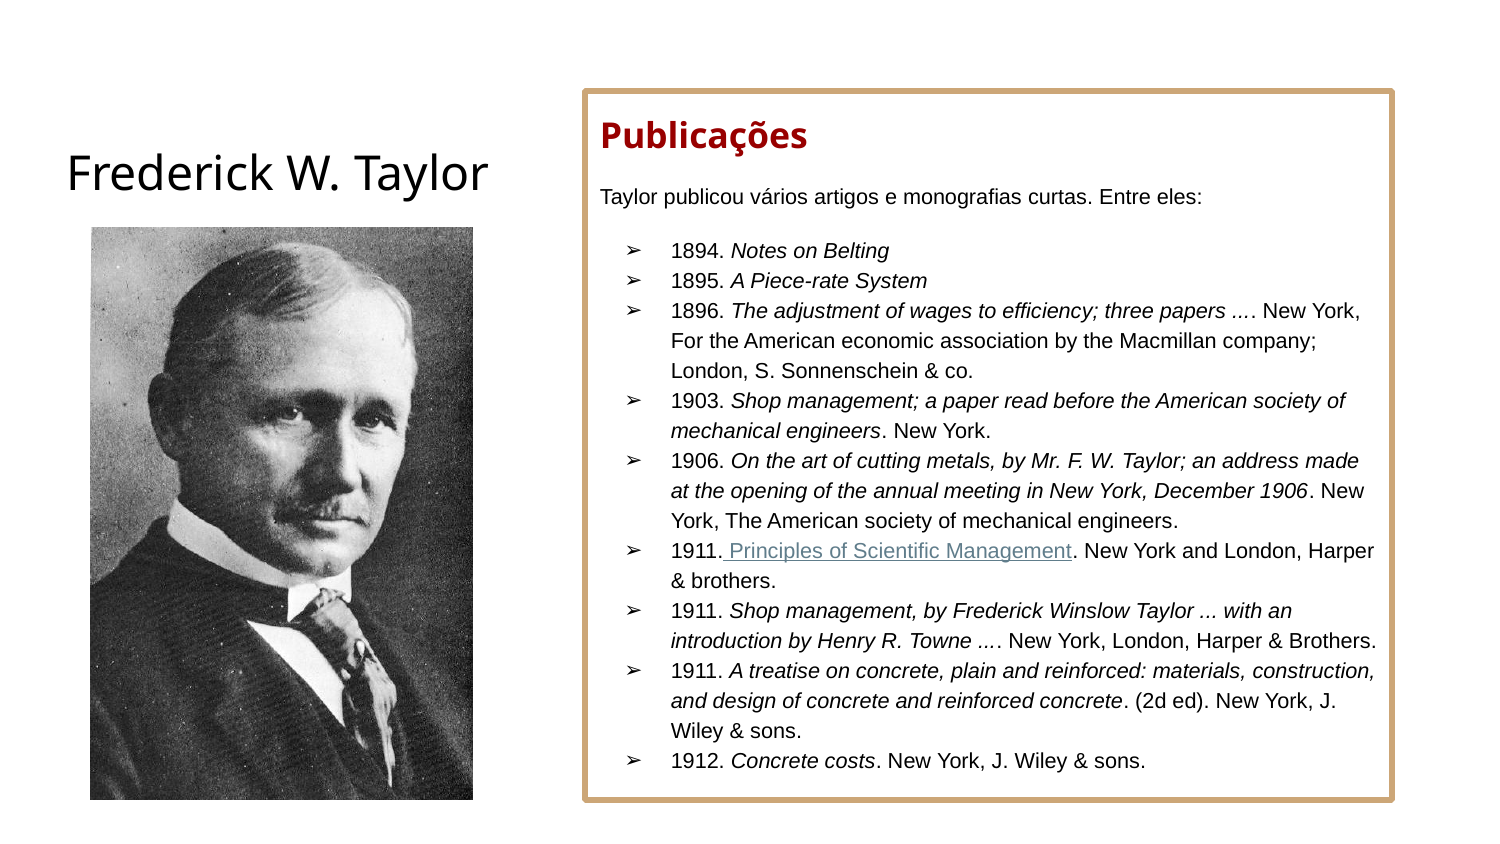

# Frederick W. Taylor
Publicações
Taylor publicou vários artigos e monografias curtas. Entre eles:
1894. Notes on Belting
1895. A Piece-rate System
1896. The adjustment of wages to efficiency; three papers .... New York, For the American economic association by the Macmillan company; London, S. Sonnenschein & co.
1903. Shop management; a paper read before the American society of mechanical engineers. New York.
1906. On the art of cutting metals, by Mr. F. W. Taylor; an address made at the opening of the annual meeting in New York, December 1906. New York, The American society of mechanical engineers.
1911. Principles of Scientific Management. New York and London, Harper & brothers.
1911. Shop management, by Frederick Winslow Taylor ... with an introduction by Henry R. Towne .... New York, London, Harper & Brothers.
1911. A treatise on concrete, plain and reinforced: materials, construction, and design of concrete and reinforced concrete. (2d ed). New York, J. Wiley & sons.
1912. Concrete costs. New York, J. Wiley & sons.